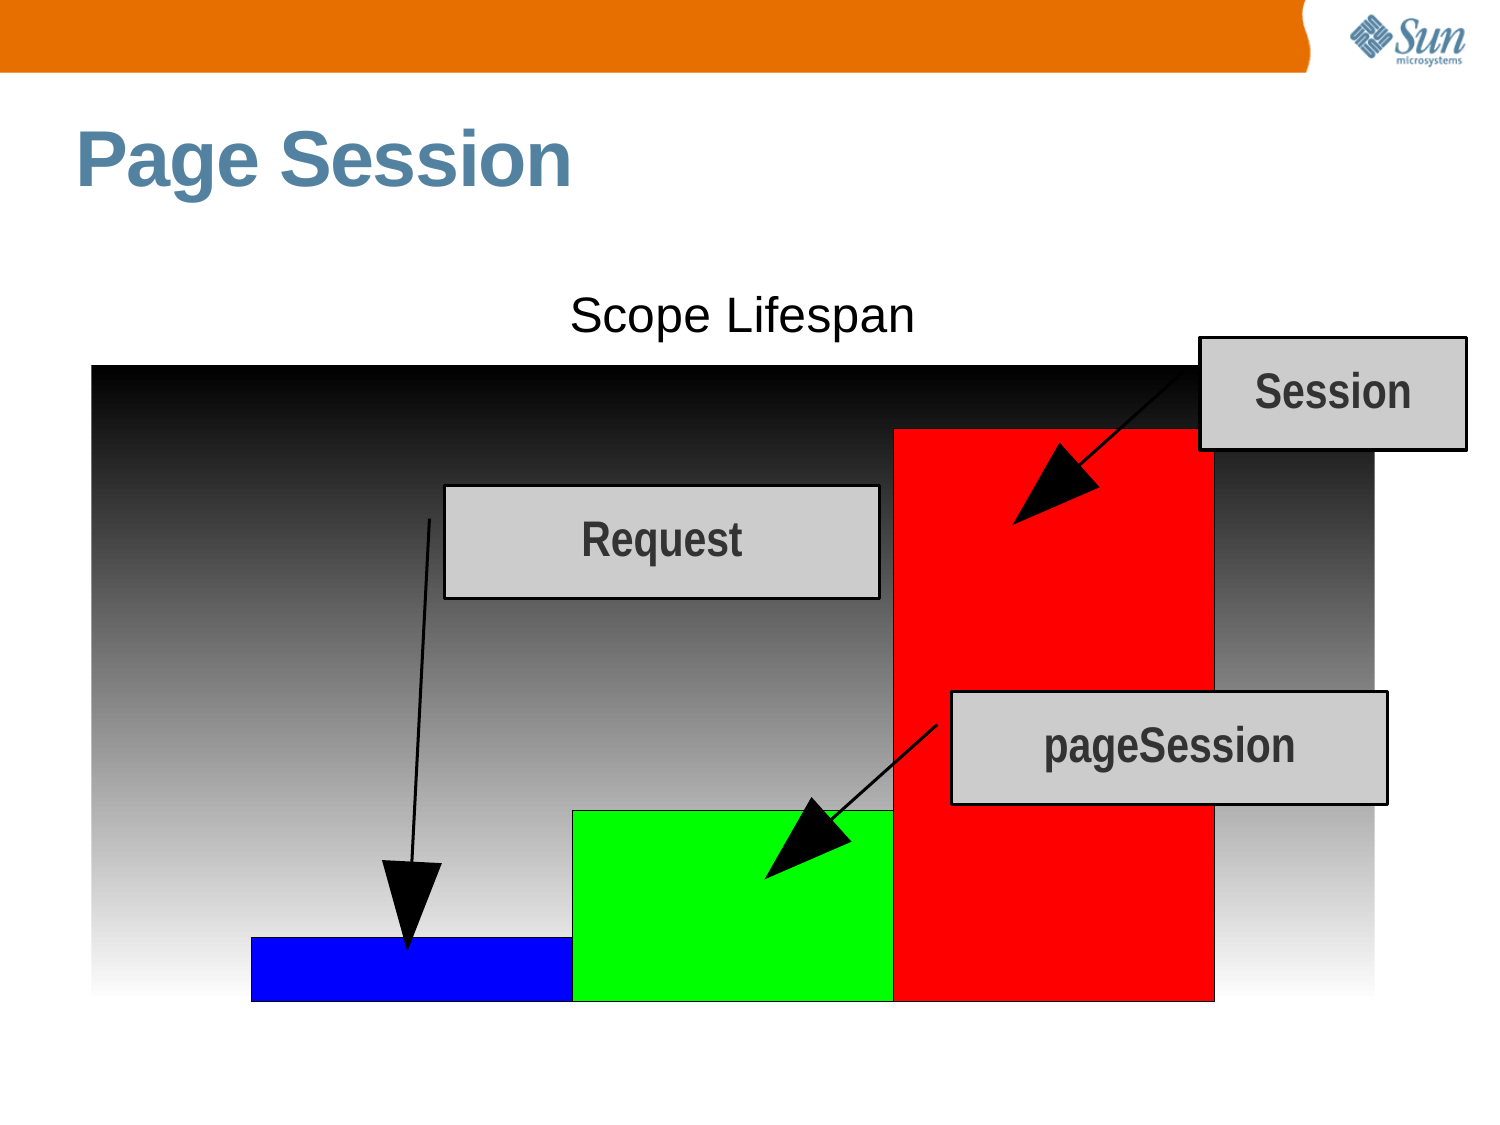

# Page Session
### Chart: Scope Lifespan
| Category | Request | Page | Session |
|---|---|---|---|
| Lifespan | 1.0 | 3.0 | 9.0 |
Session
Request
pageSession